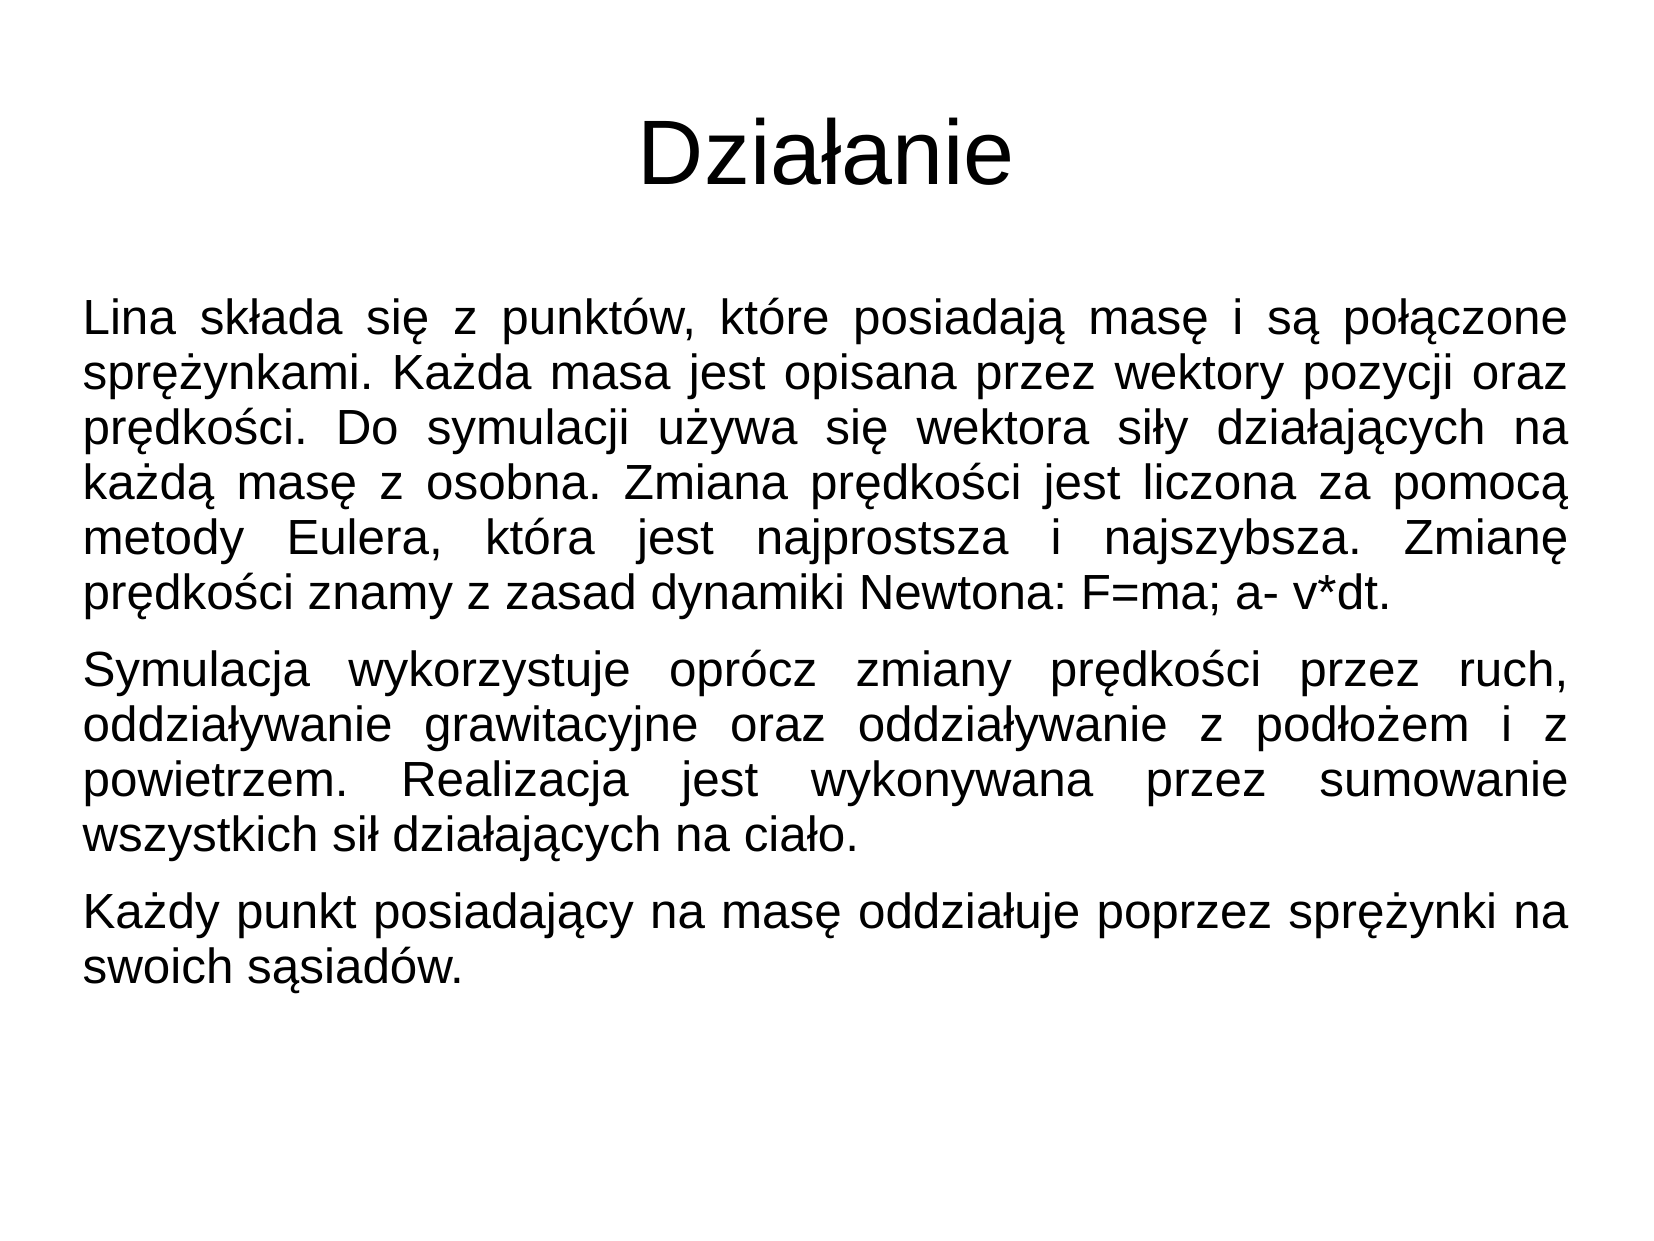

# Działanie
Lina składa się z punktów, które posiadają masę i są połączone sprężynkami. Każda masa jest opisana przez wektory pozycji oraz prędkości. Do symulacji używa się wektora siły działających na każdą masę z osobna. Zmiana prędkości jest liczona za pomocą metody Eulera, która jest najprostsza i najszybsza. Zmianę prędkości znamy z zasad dynamiki Newtona: F=ma; a- v*dt.
Symulacja wykorzystuje oprócz zmiany prędkości przez ruch, oddziaływanie grawitacyjne oraz oddziaływanie z podłożem i z powietrzem. Realizacja jest wykonywana przez sumowanie wszystkich sił działających na ciało.
Każdy punkt posiadający na masę oddziałuje poprzez sprężynki na swoich sąsiadów.